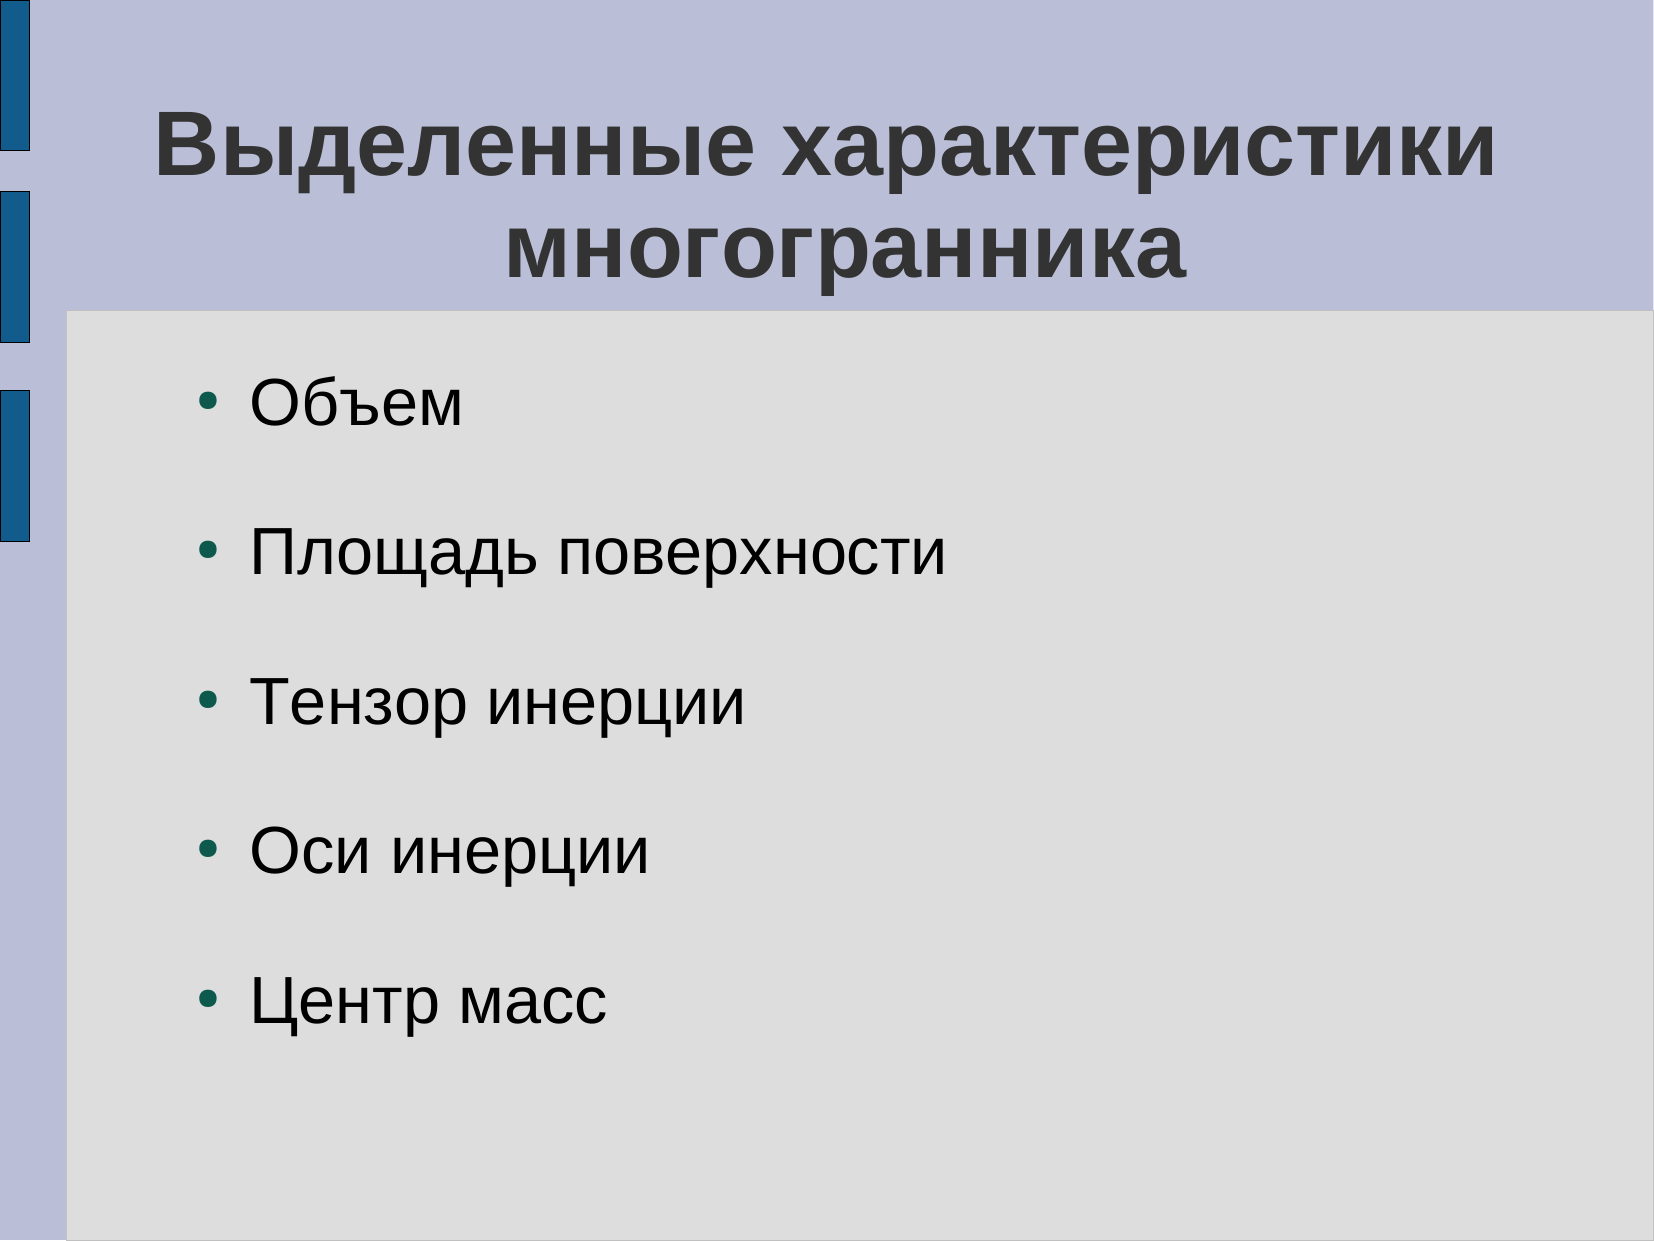

# Выделенные характеристики многогранника
Объем
Площадь поверхности
Тензор инерции
Оси инерции
Центр масс